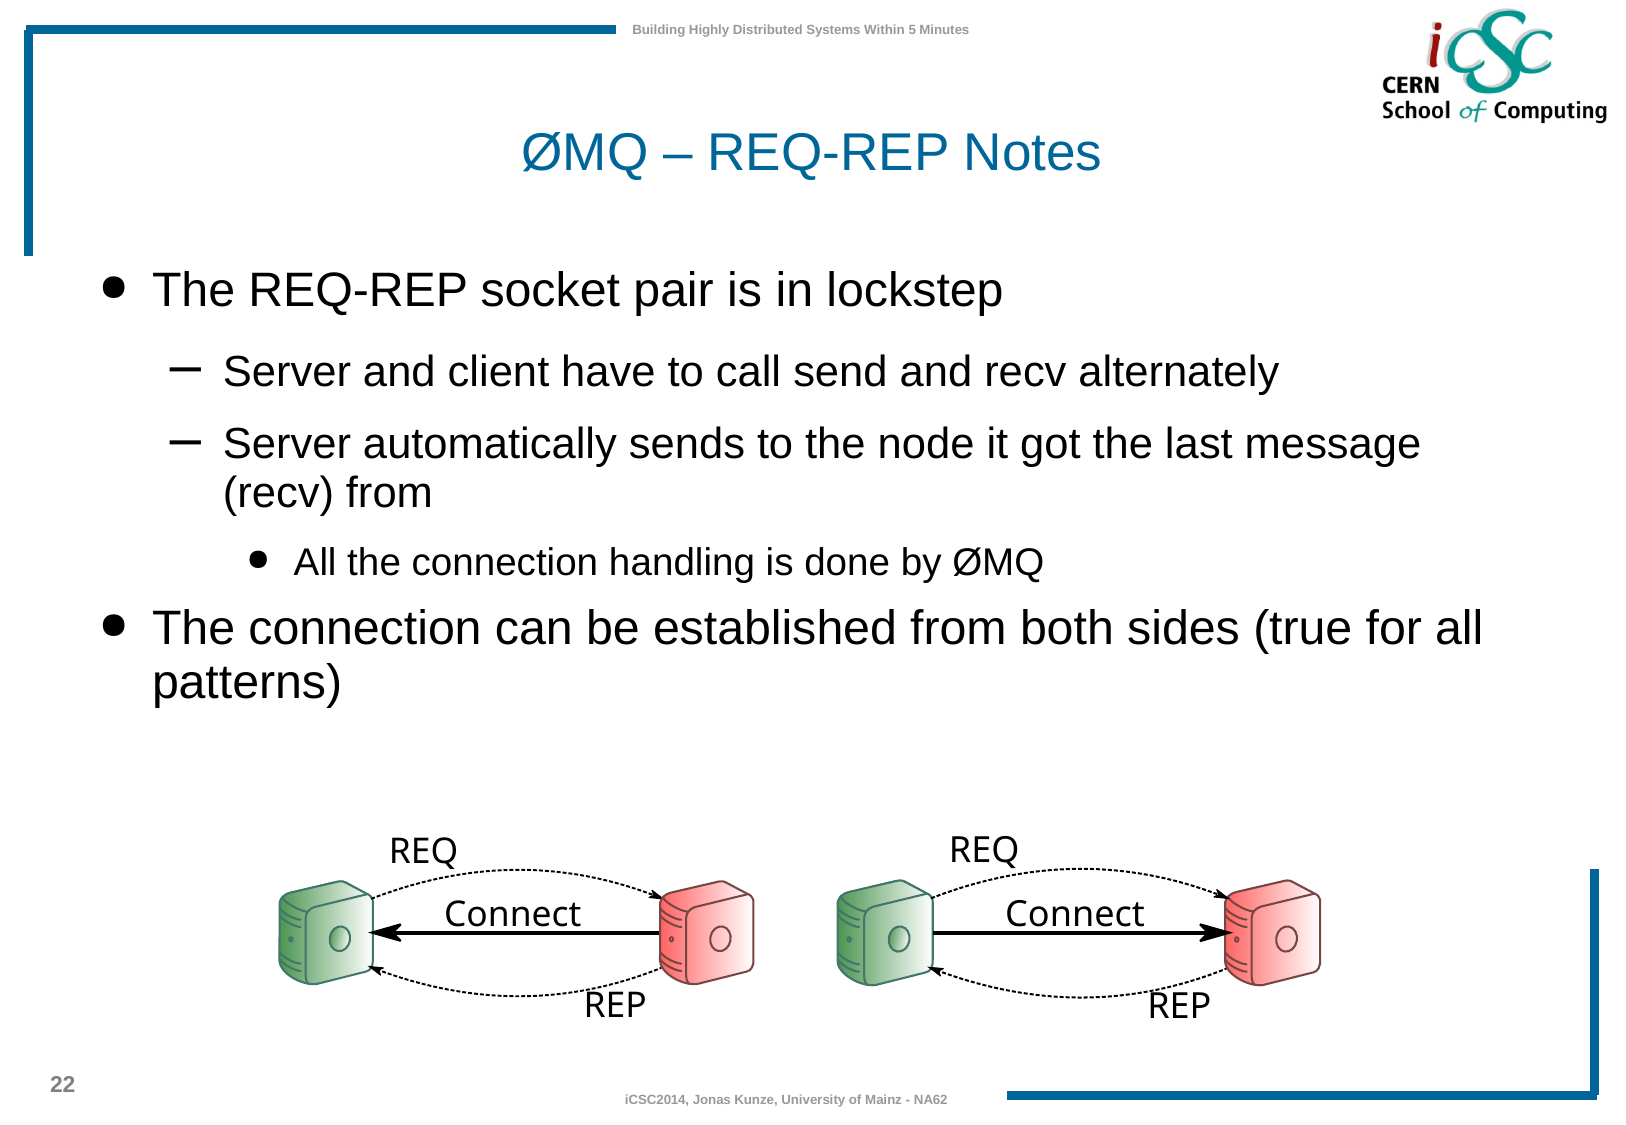

# ØMQ – REQ-REP Notes
The REQ-REP socket pair is in lockstep
Server and client have to call send and recv alternately
Server automatically sends to the node it got the last message (recv) from
All the connection handling is done by ØMQ
The connection can be established from both sides (true for all patterns)